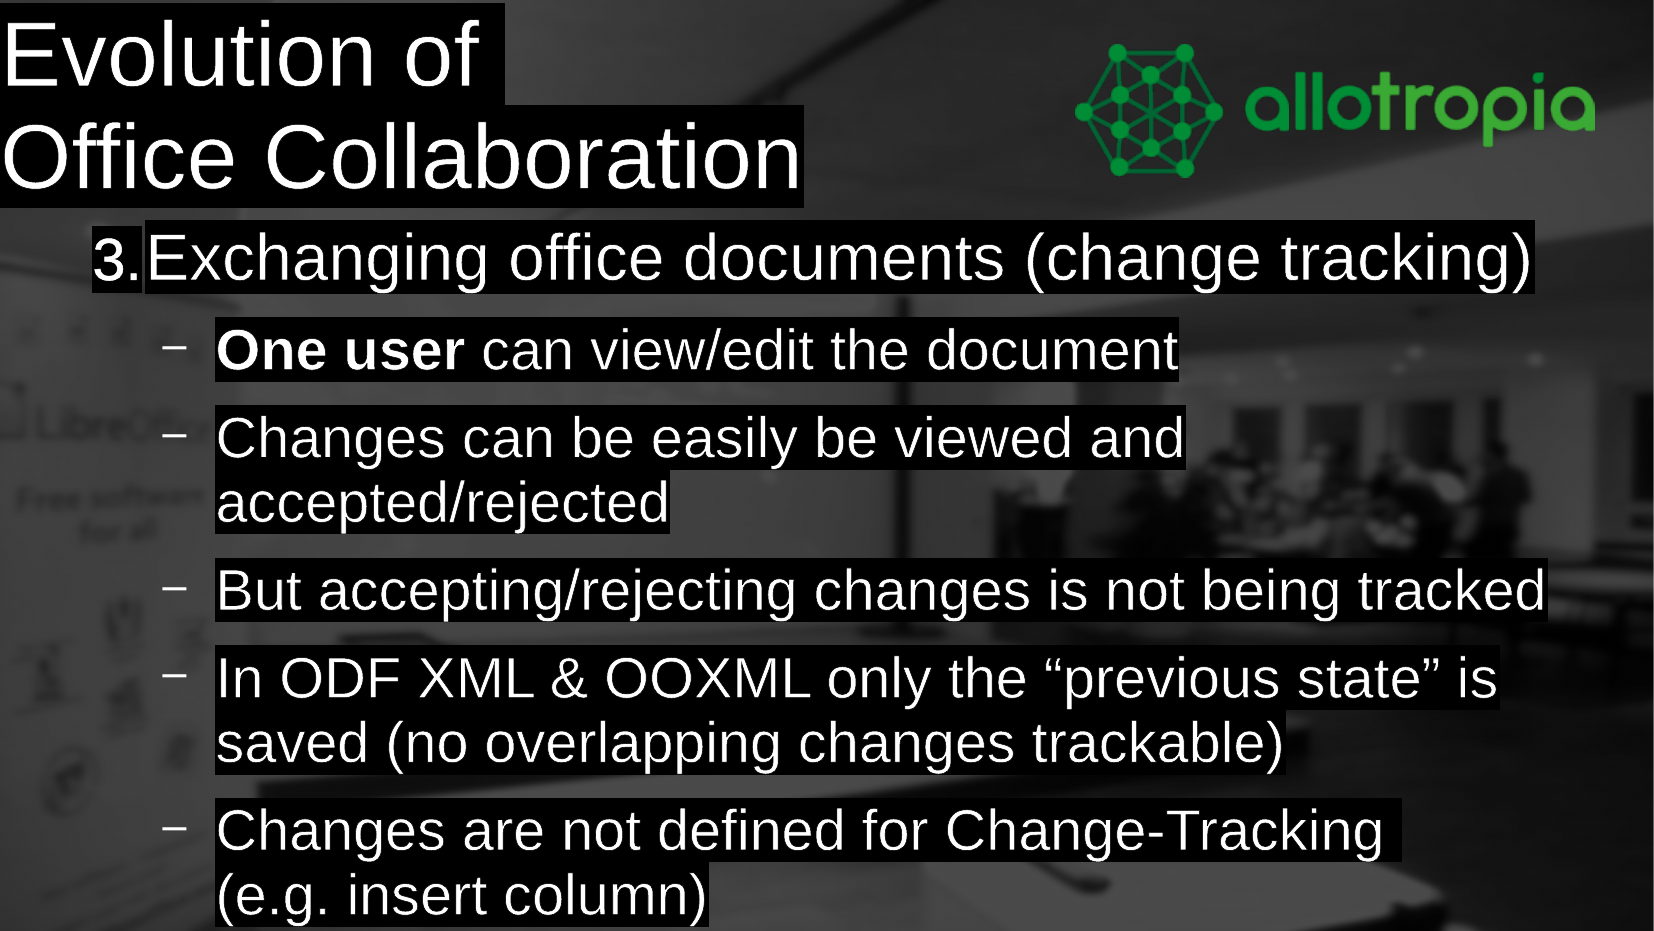

# Evolution of Office Collaboration
Exchanging office documents (change tracking)
One user can view/edit the document
Changes can be easily be viewed and accepted/rejected
But accepting/rejecting changes is not being tracked
In ODF XML & OOXML only the “previous state” is saved (no overlapping changes trackable)
Changes are not defined for Change-Tracking
(e.g. insert column)